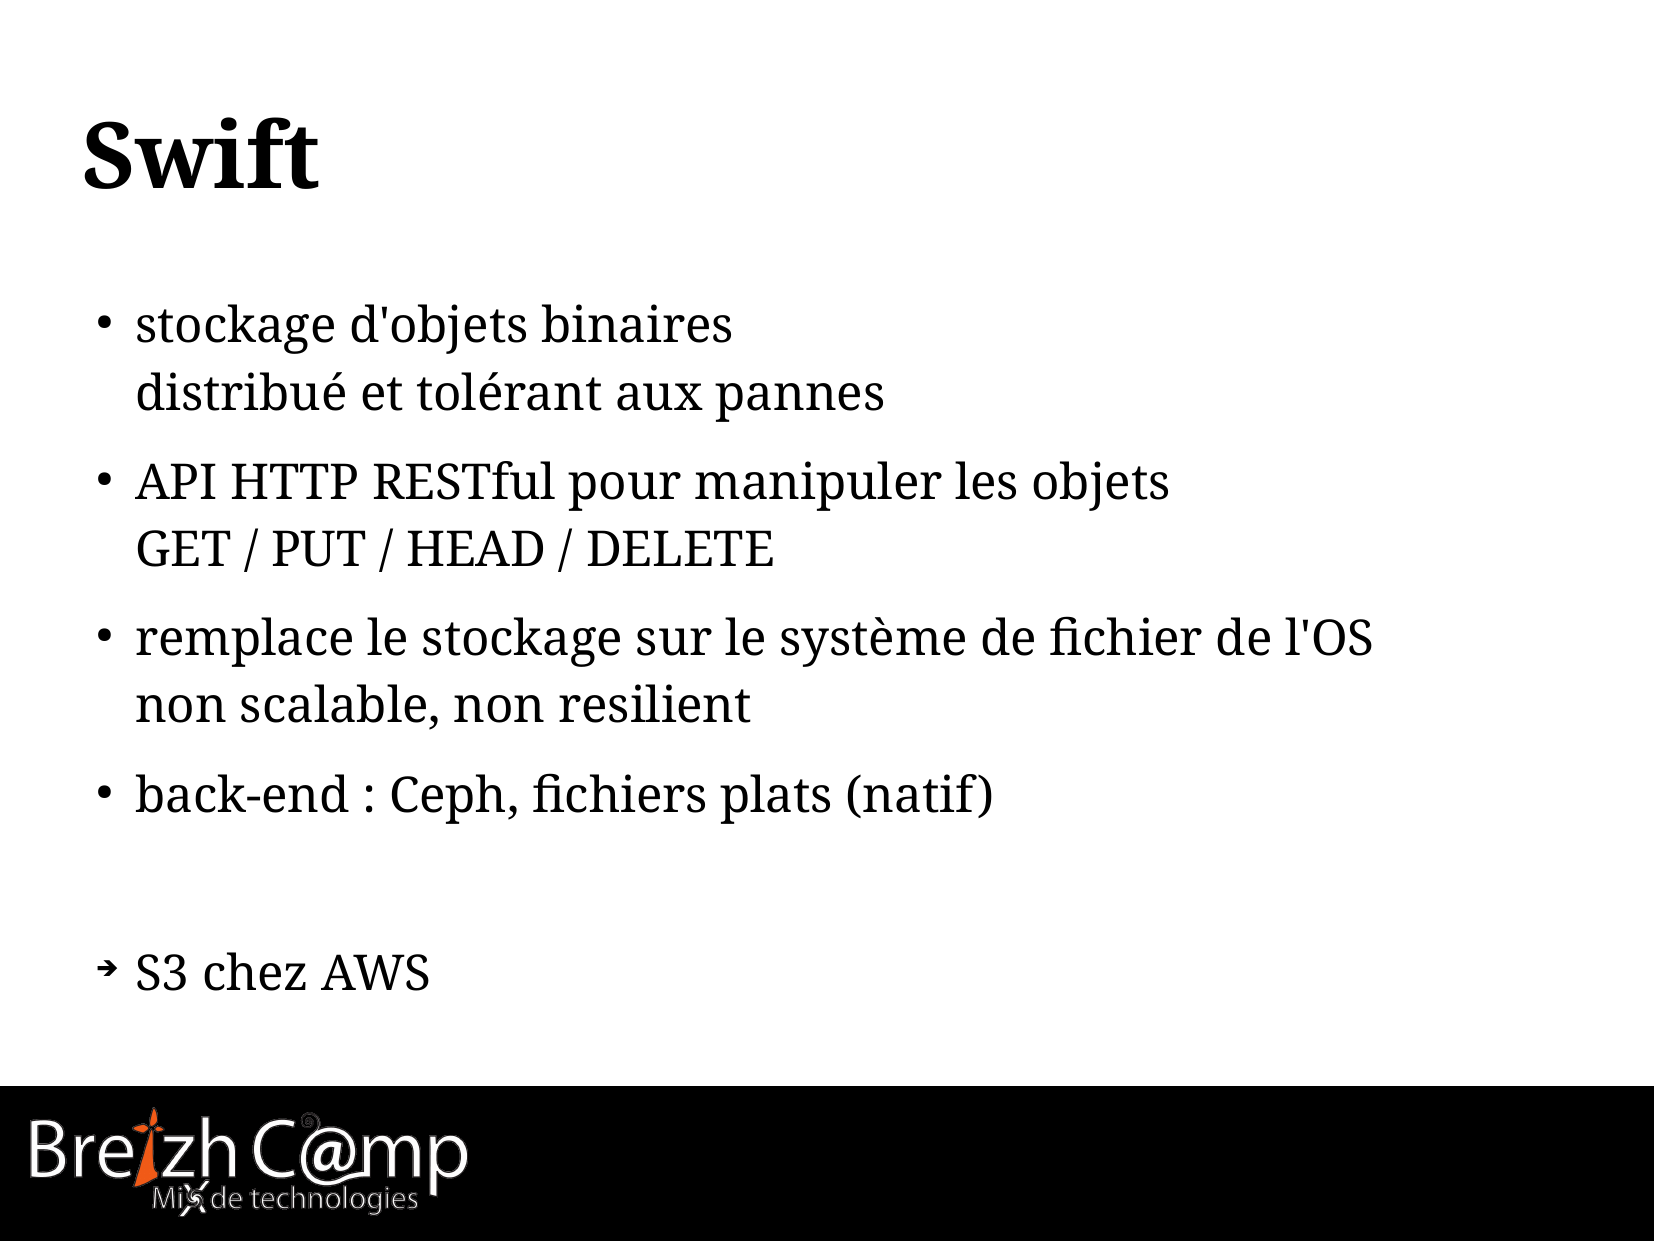

# Swift
stockage d'objets binaires
distribué et tolérant aux pannes
API HTTP RESTful pour manipuler les objets
GET / PUT / HEAD / DELETE
remplace le stockage sur le système de fichier de l'OS
non scalable, non resilient
back-end : Ceph, fichiers plats (natif)
S3 chez AWS
43